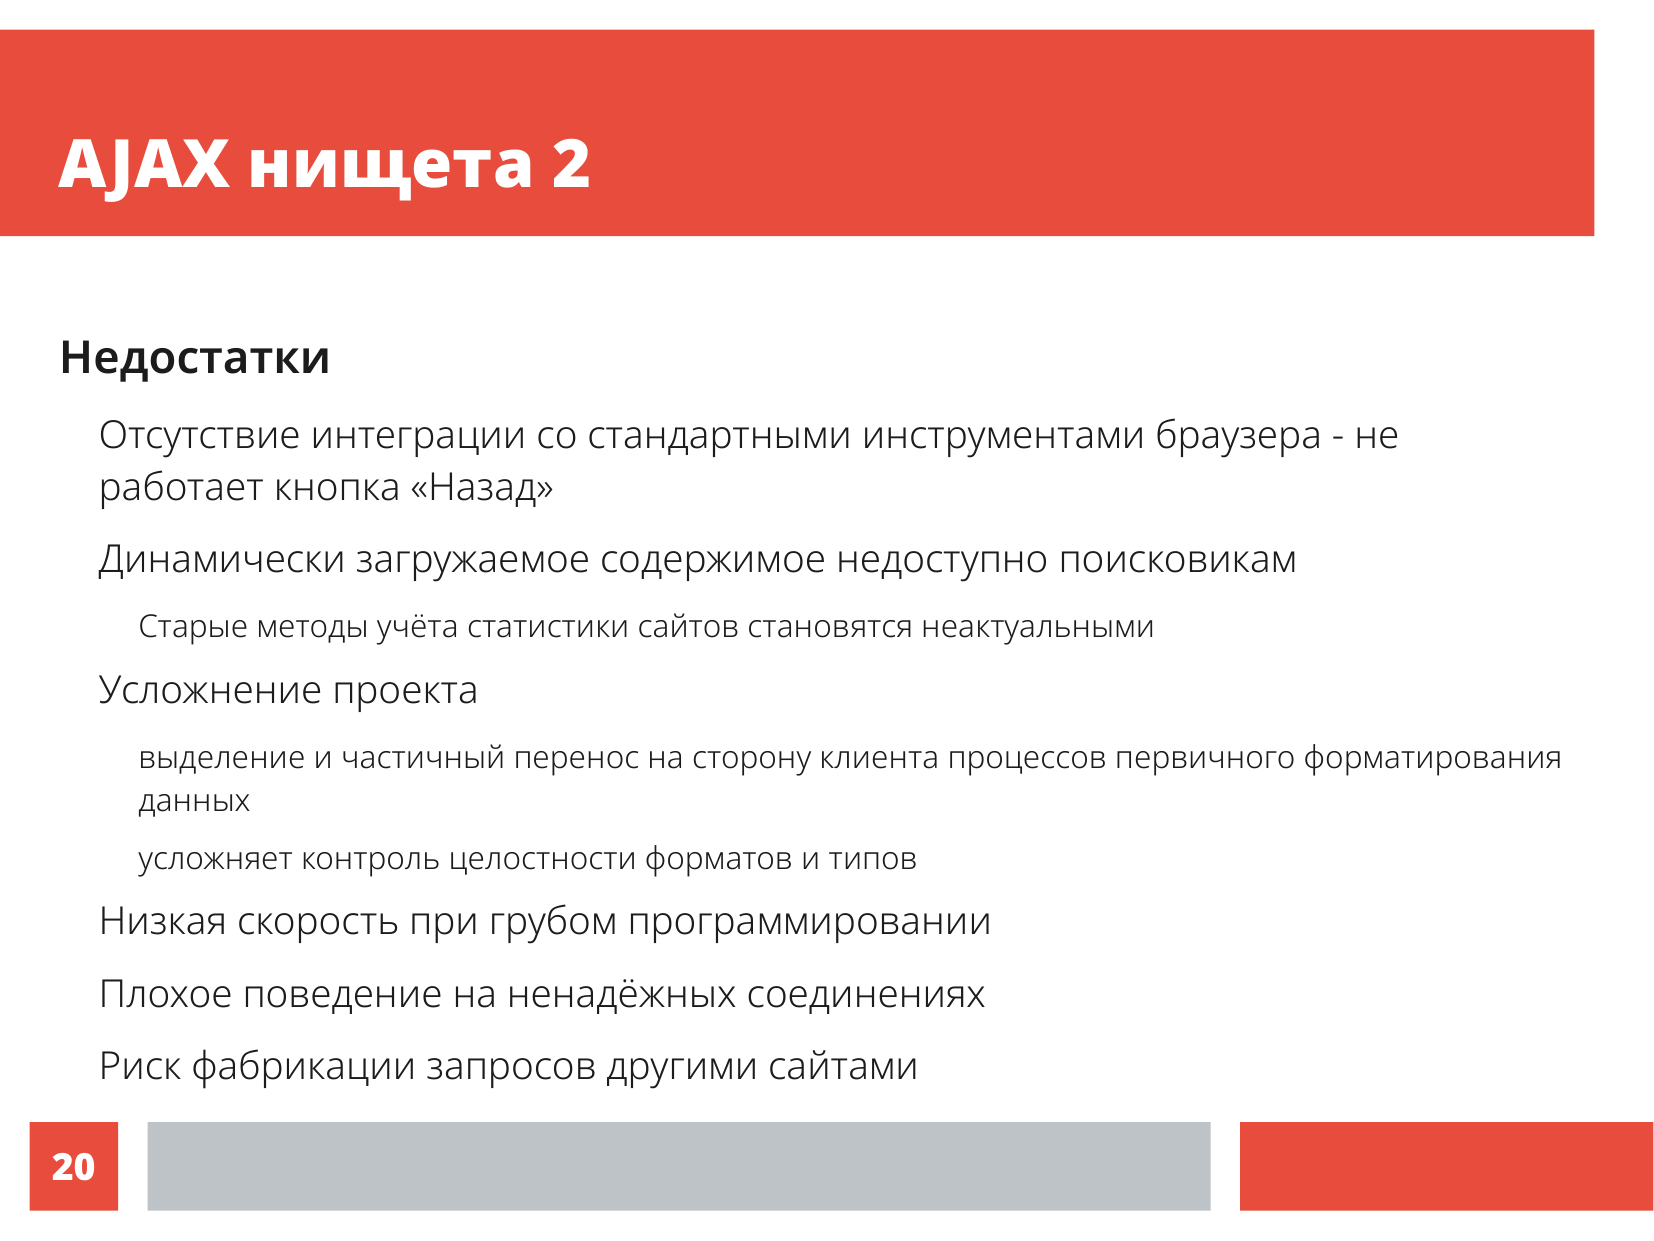

# AJAX нищета 2
Недостатки
Отсутствие интеграции со стандартными инструментами браузера - не работает кнопка «Назад»
Динамически загружаемое содержимое недоступно поисковикам
Старые методы учёта статистики сайтов становятся неактуальными
Усложнение проекта
выделение и частичный перенос на сторону клиента процессов первичного форматирования данных
усложняет контроль целостности форматов и типов
Низкая скорость при грубом программировании
Плохое поведение на ненадёжных соединениях
Риск фабрикации запросов другими сайтами
20